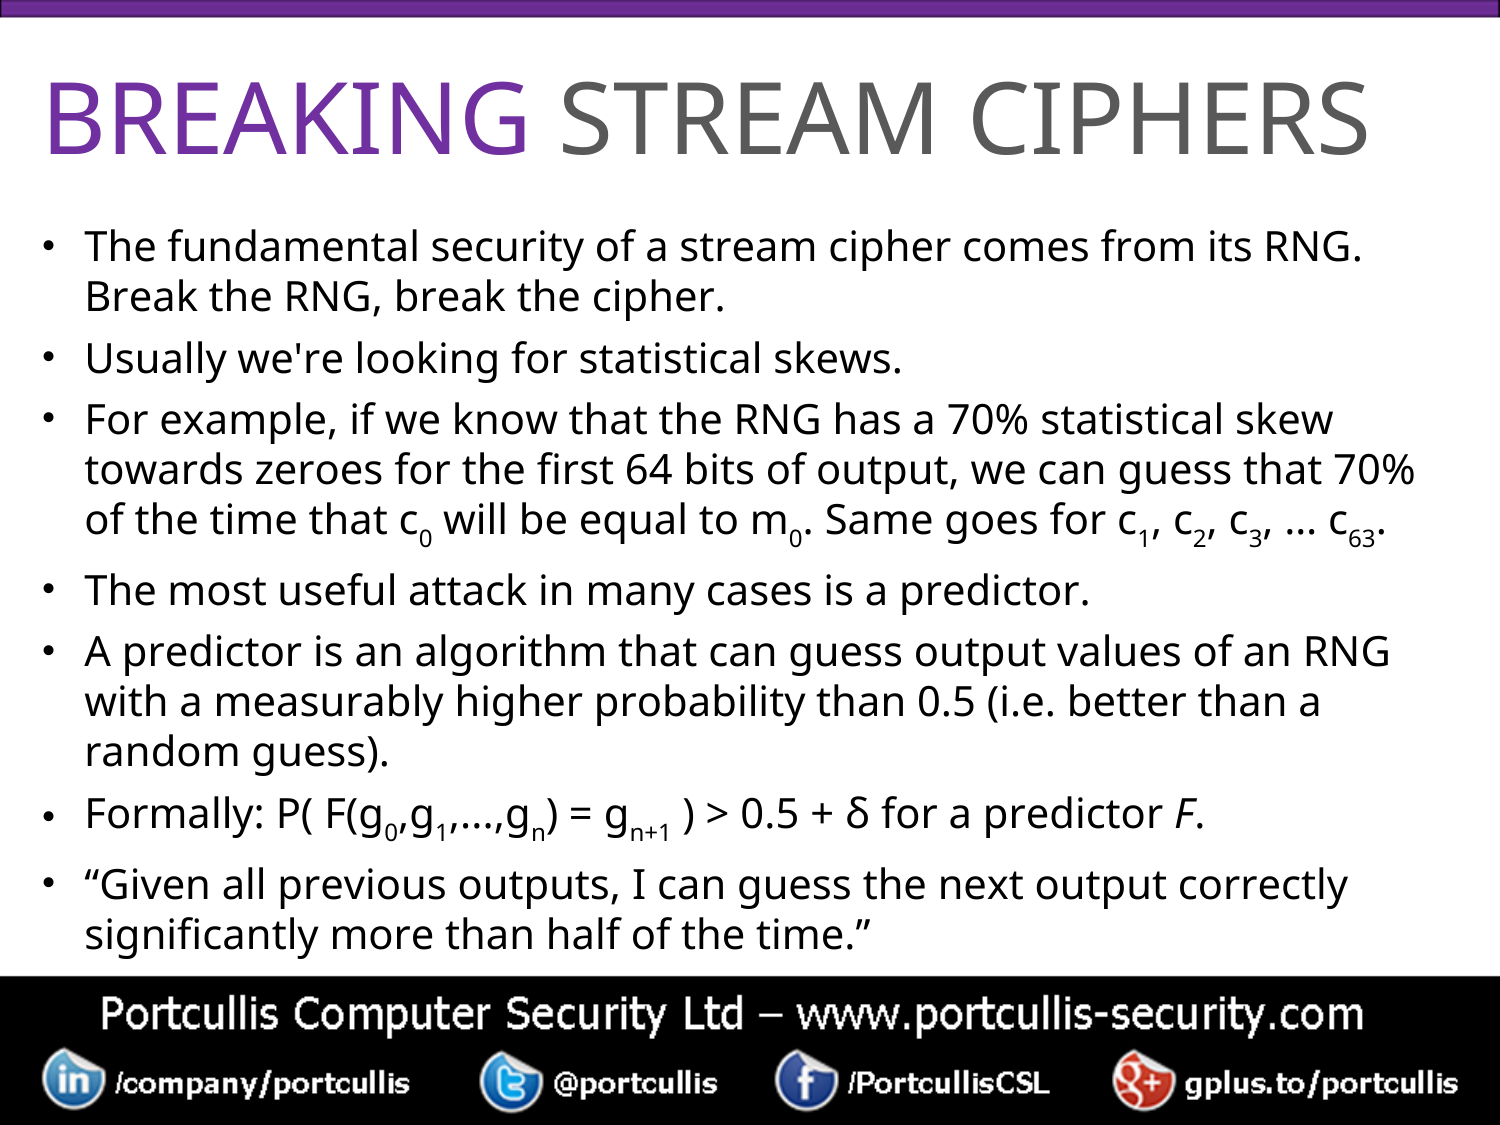

# BREAKING STREAM CIPHERS
The fundamental security of a stream cipher comes from its RNG. Break the RNG, break the cipher.
Usually we're looking for statistical skews.
For example, if we know that the RNG has a 70% statistical skew towards zeroes for the first 64 bits of output, we can guess that 70% of the time that c0 will be equal to m0. Same goes for c1, c2, c3, … c63.
The most useful attack in many cases is a predictor.
A predictor is an algorithm that can guess output values of an RNG with a measurably higher probability than 0.5 (i.e. better than a random guess).
Formally: P( F(g0,g1,...,gn) = gn+1 ) > 0.5 + δ for a predictor F.
“Given all previous outputs, I can guess the next output correctly significantly more than half of the time.”